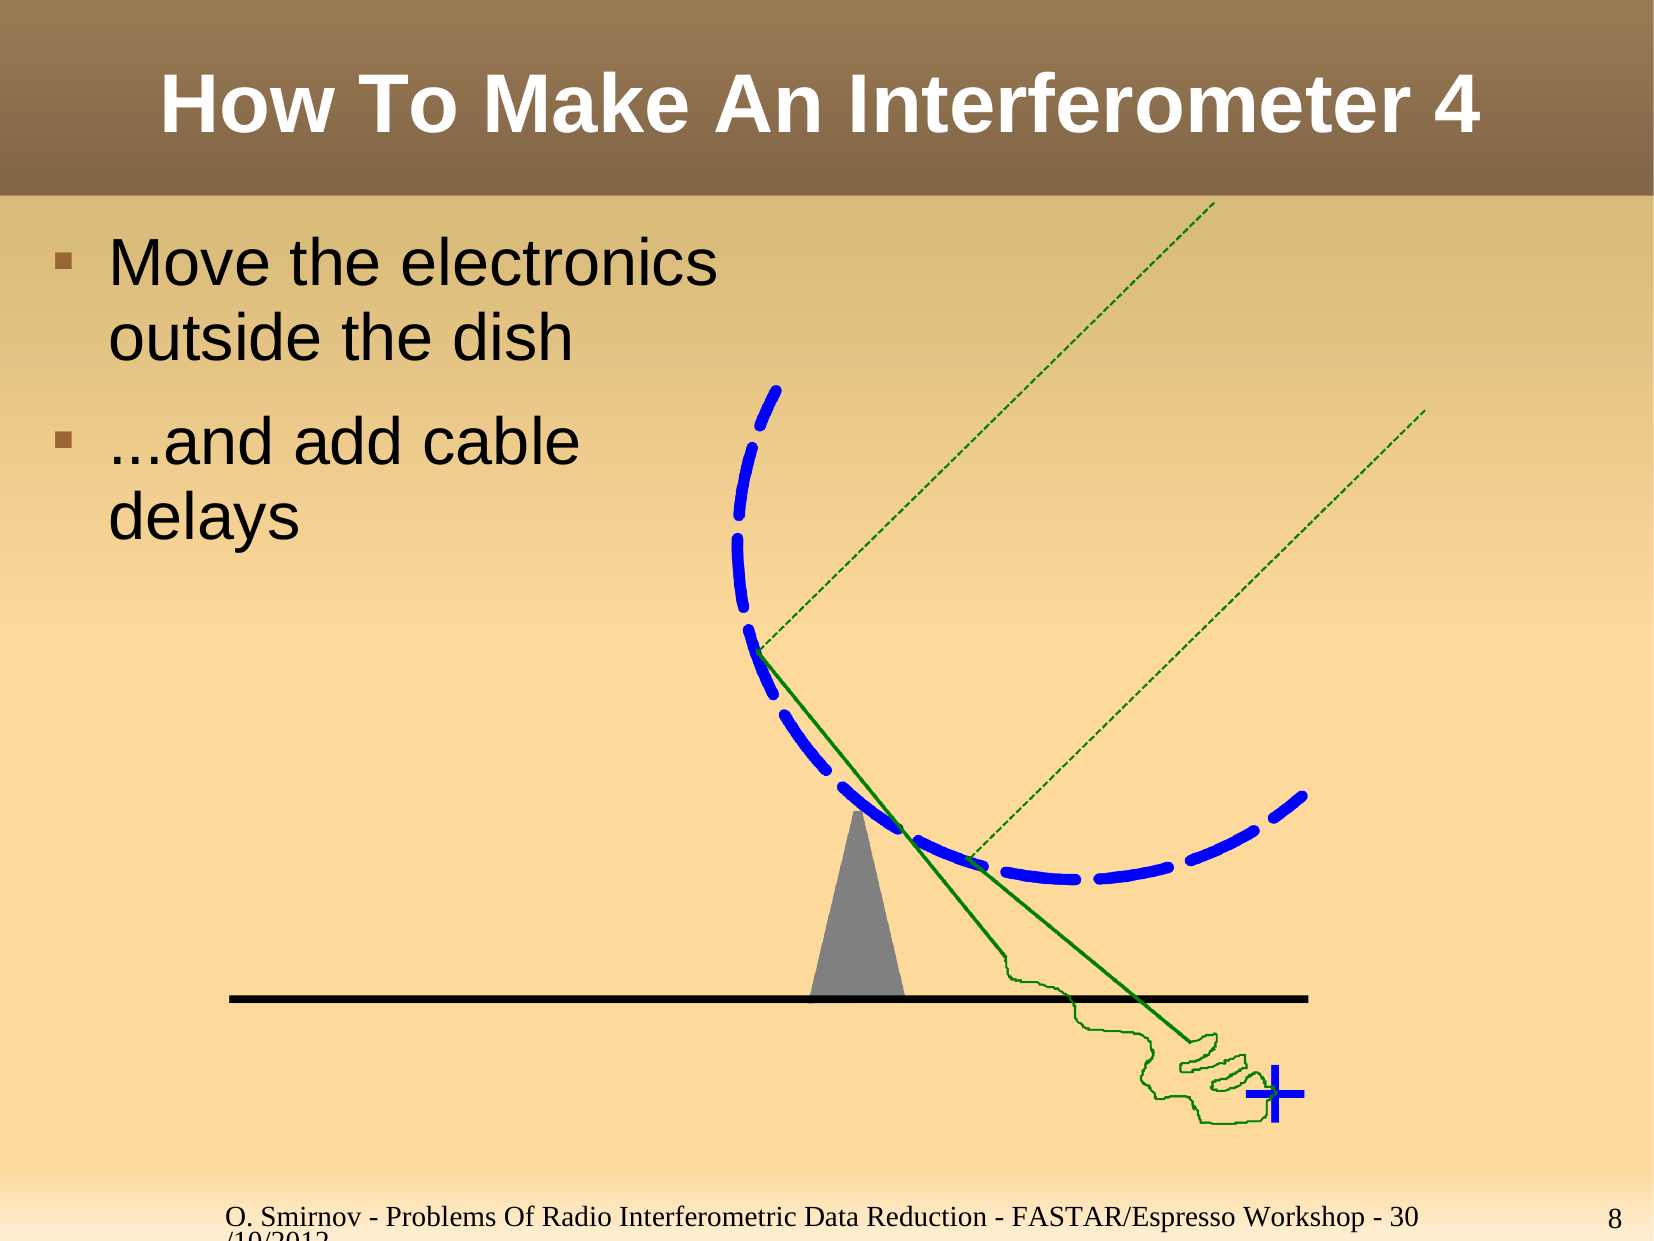

# How To Make An Interferometer 4
Move the electronics outside the dish
...and add cable delays
O. Smirnov - Problems Of Radio Interferometric Data Reduction - FASTAR/Espresso Workshop - 30/10/2012
8